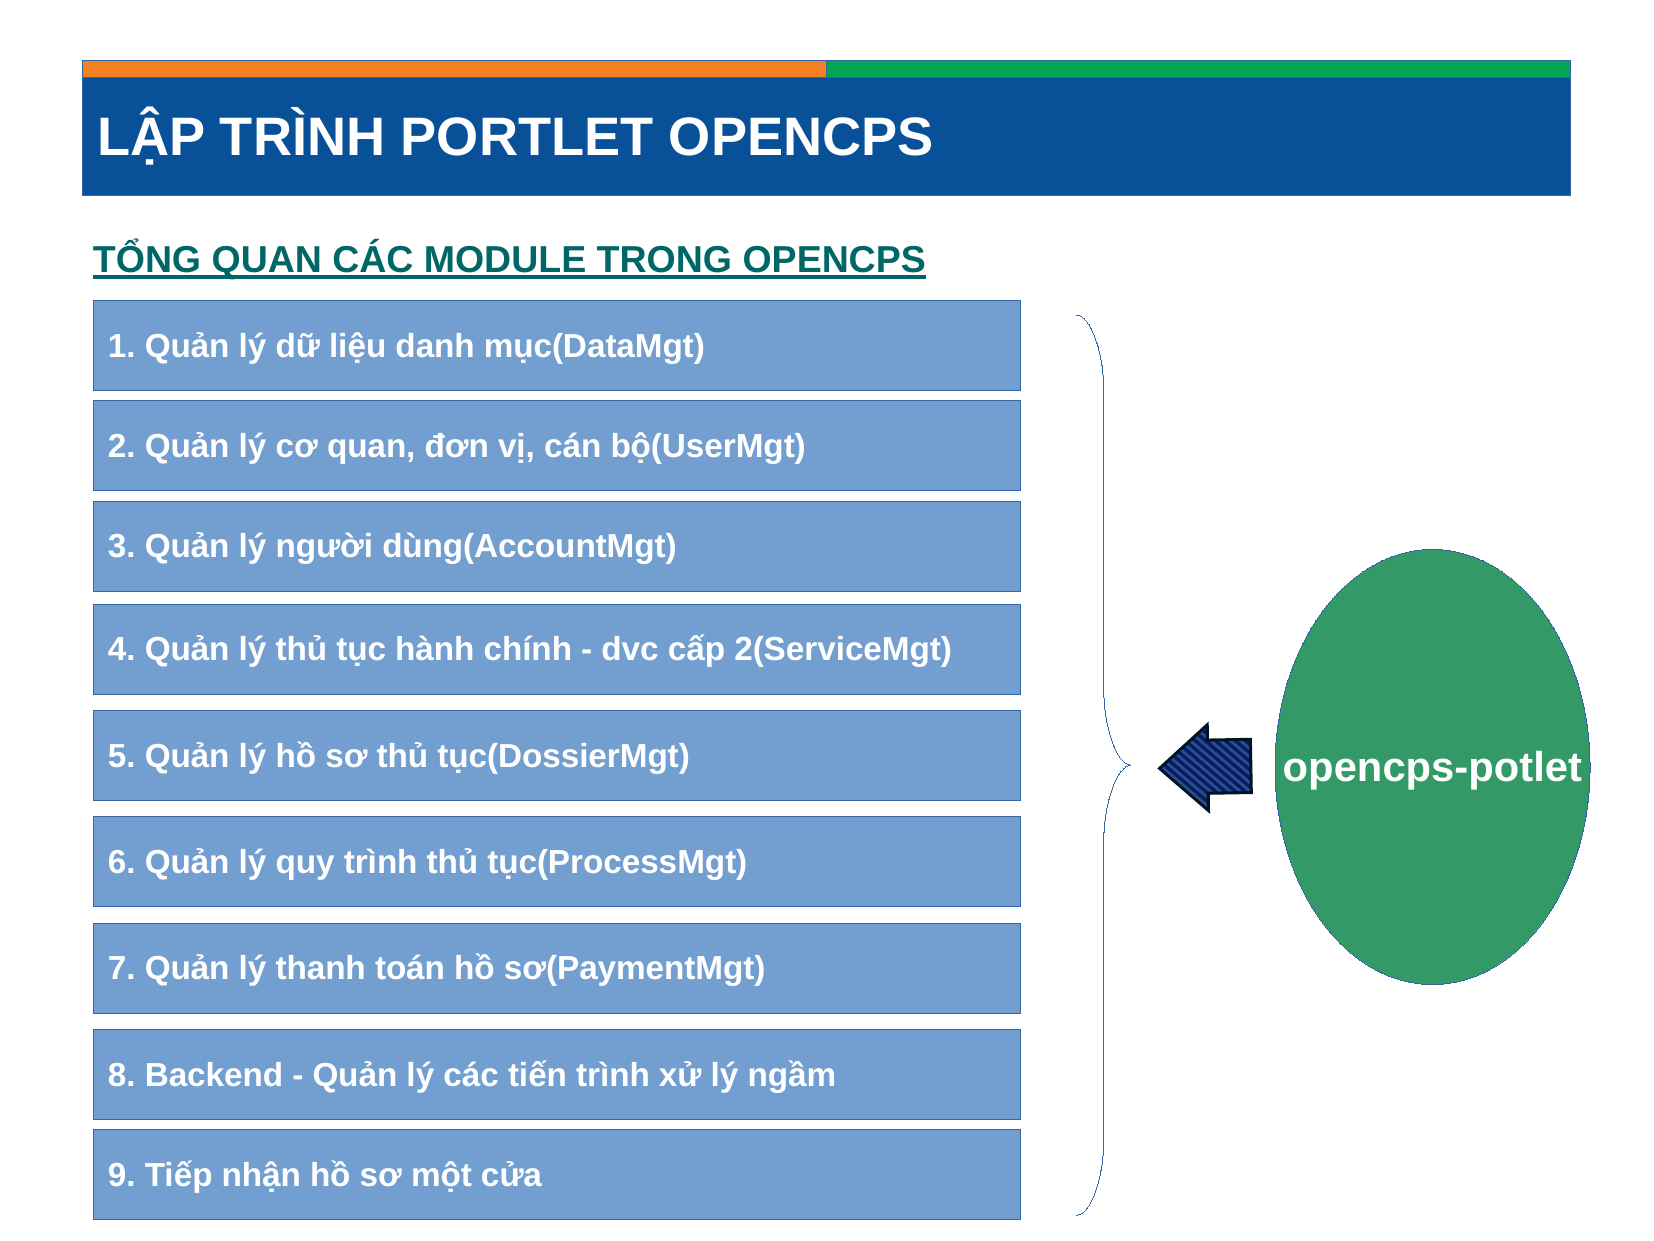

LẬP TRÌNH PORTLET OPENCPS
TỔNG QUAN CÁC MODULE TRONG OPENCPS
1. Quản lý dữ liệu danh mục(DataMgt)
#
2. Quản lý cơ quan, đơn vị, cán bộ(UserMgt)
3. Quản lý người dùng(AccountMgt)
opencps-potlet
4. Quản lý thủ tục hành chính - dvc cấp 2(ServiceMgt)
5. Quản lý hồ sơ thủ tục(DossierMgt)
6. Quản lý quy trình thủ tục(ProcessMgt)
7. Quản lý thanh toán hồ sơ(PaymentMgt)
8. Backend - Quản lý các tiến trình xử lý ngầm
9. Tiếp nhận hồ sơ một cửa